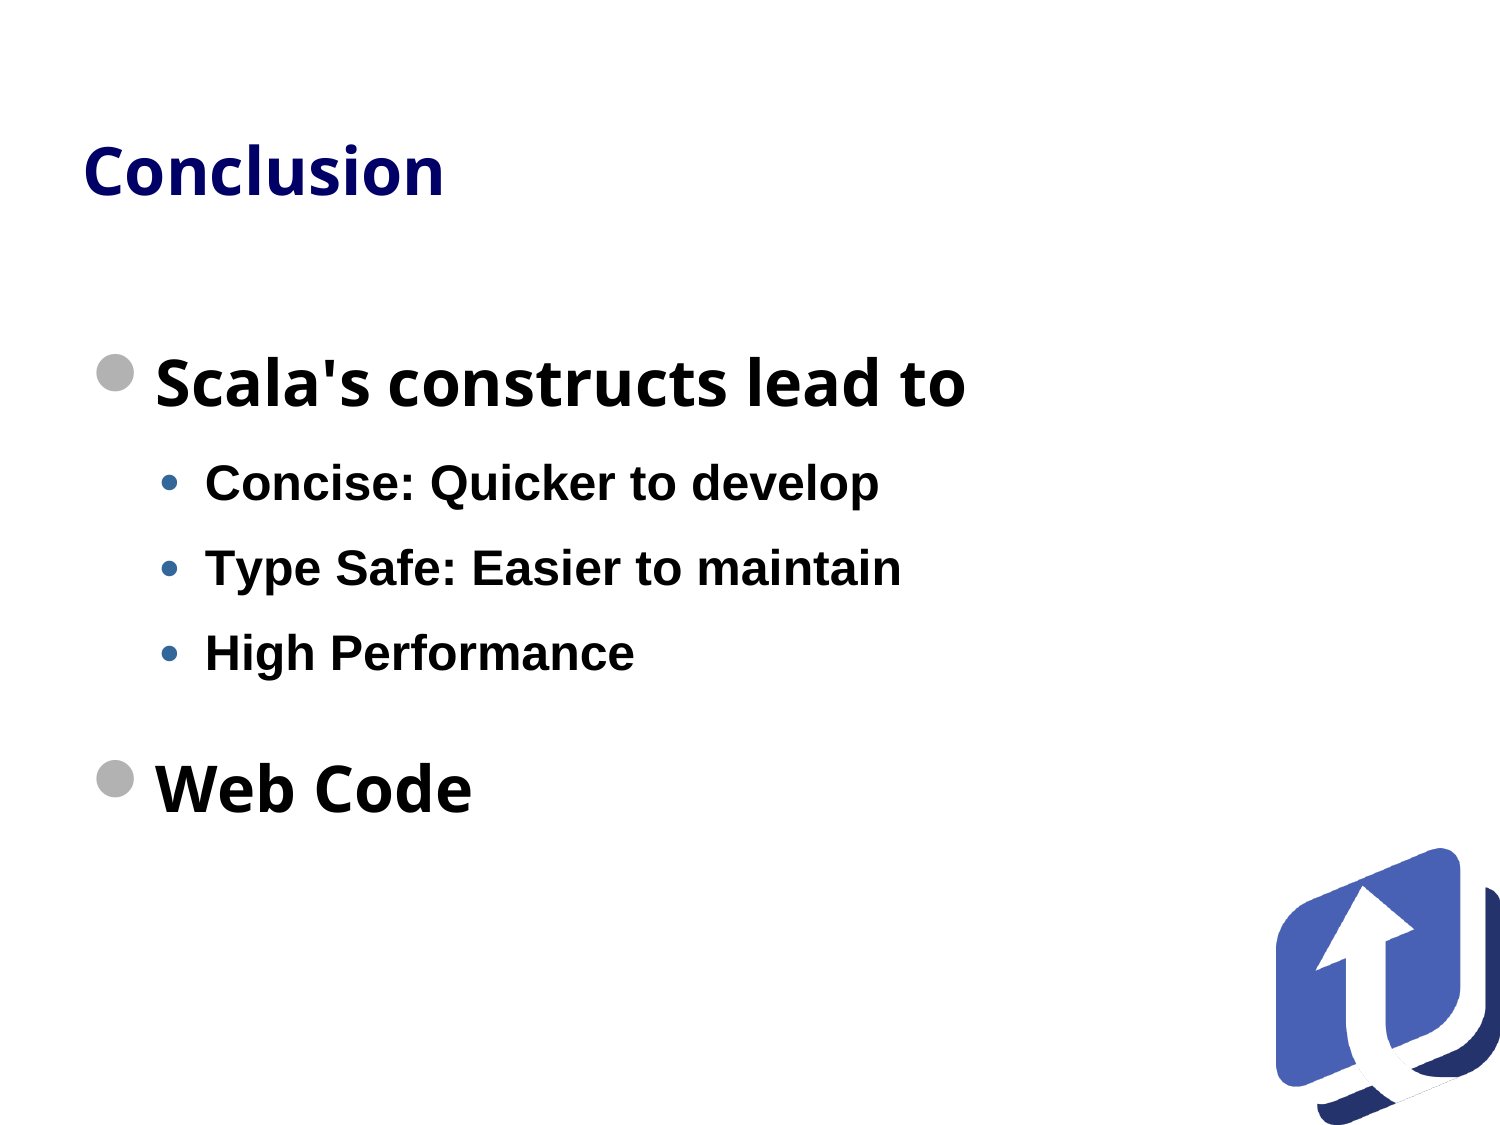

# Conclusion
Scala's constructs lead to
Concise: Quicker to develop
Type Safe: Easier to maintain
High Performance
Web Code